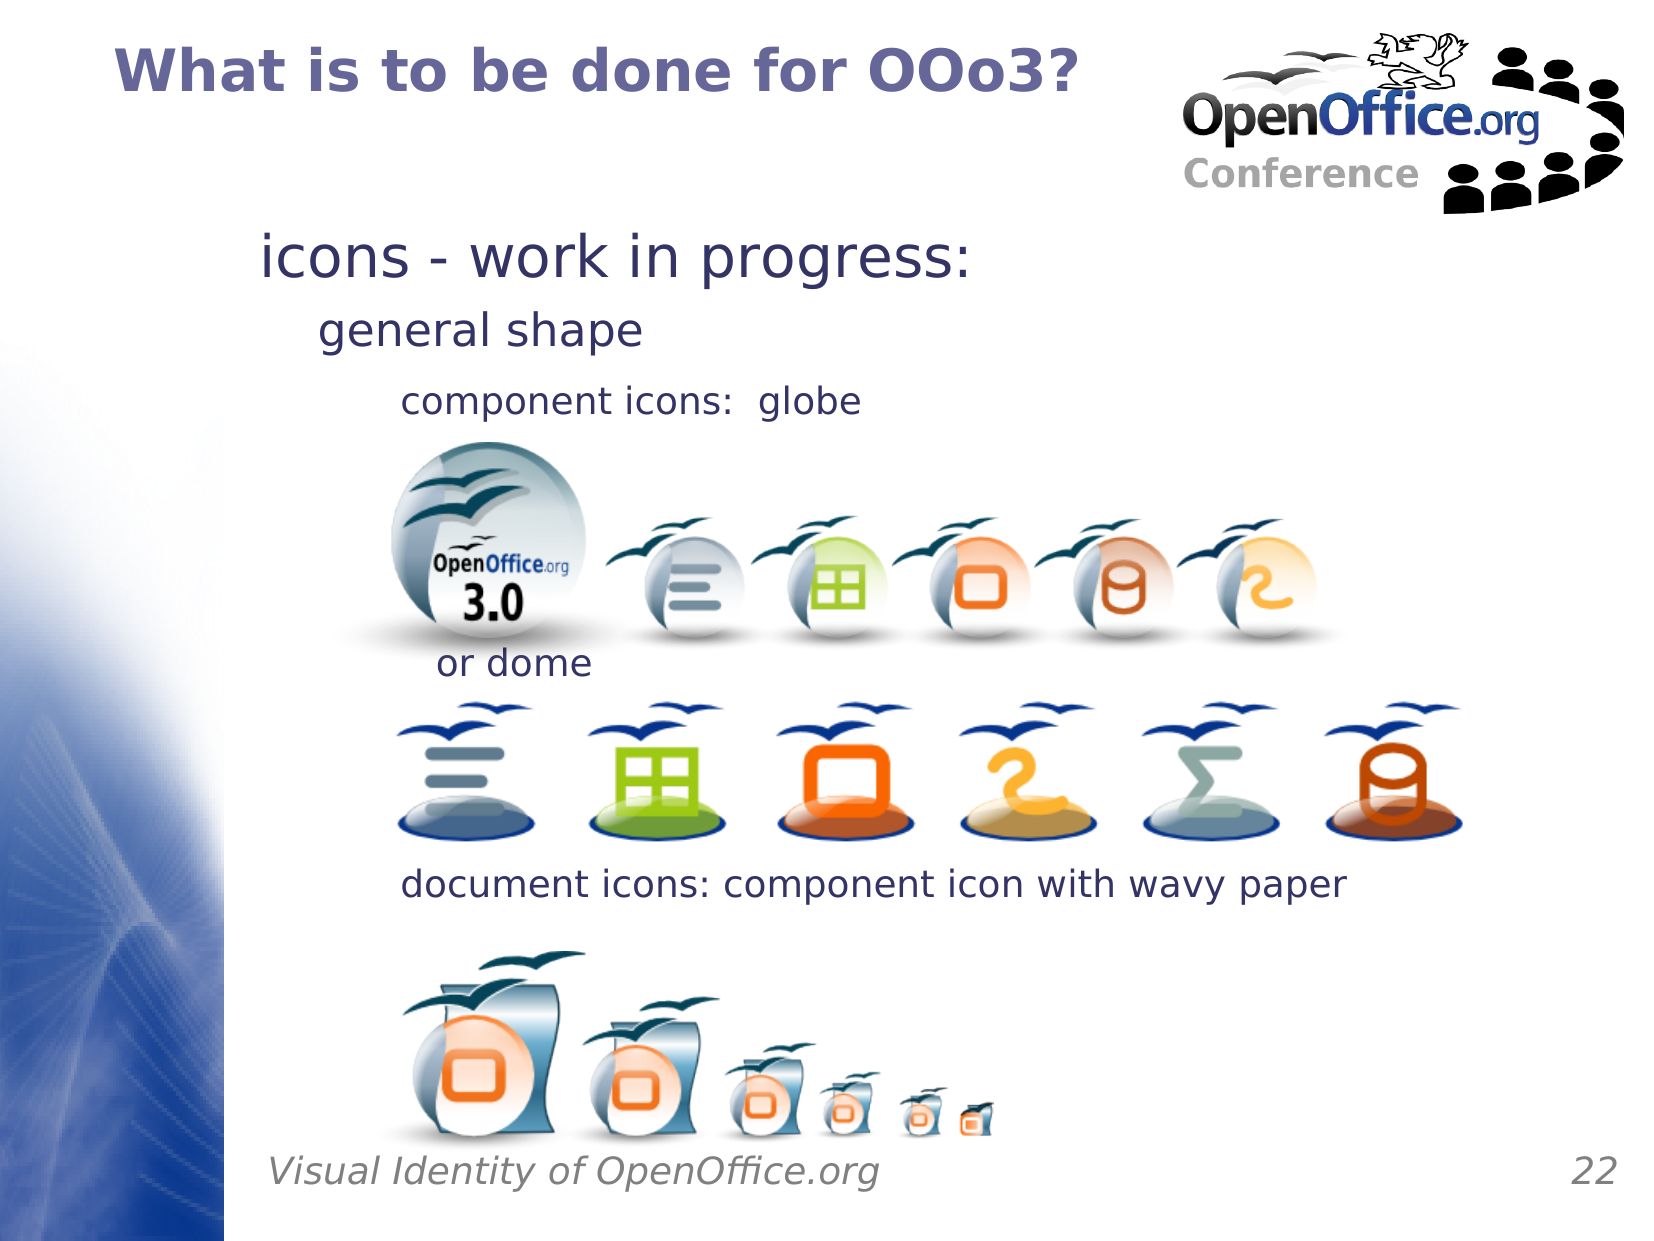

# What is to be done for OOo3?
 icons - work in progress:
general shape
component icons: globe
or dome
document icons: component icon with wavy paper